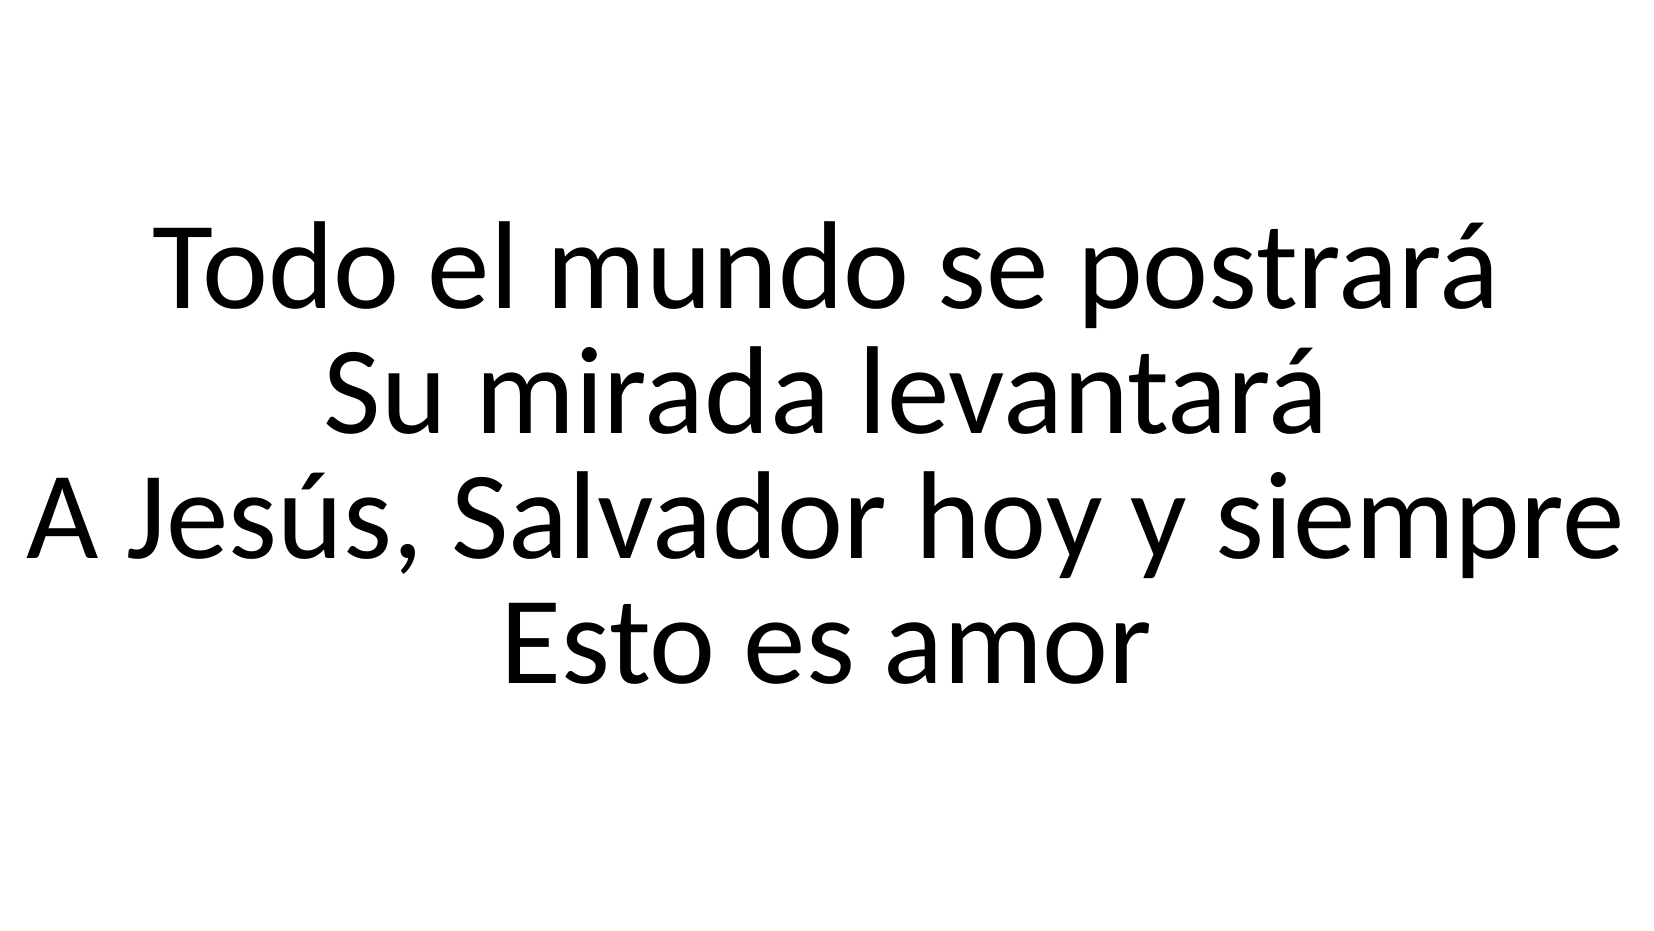

# Todo el mundo se postrará Su mirada levantará A Jesús, Salvador hoy y siempre Esto es amor